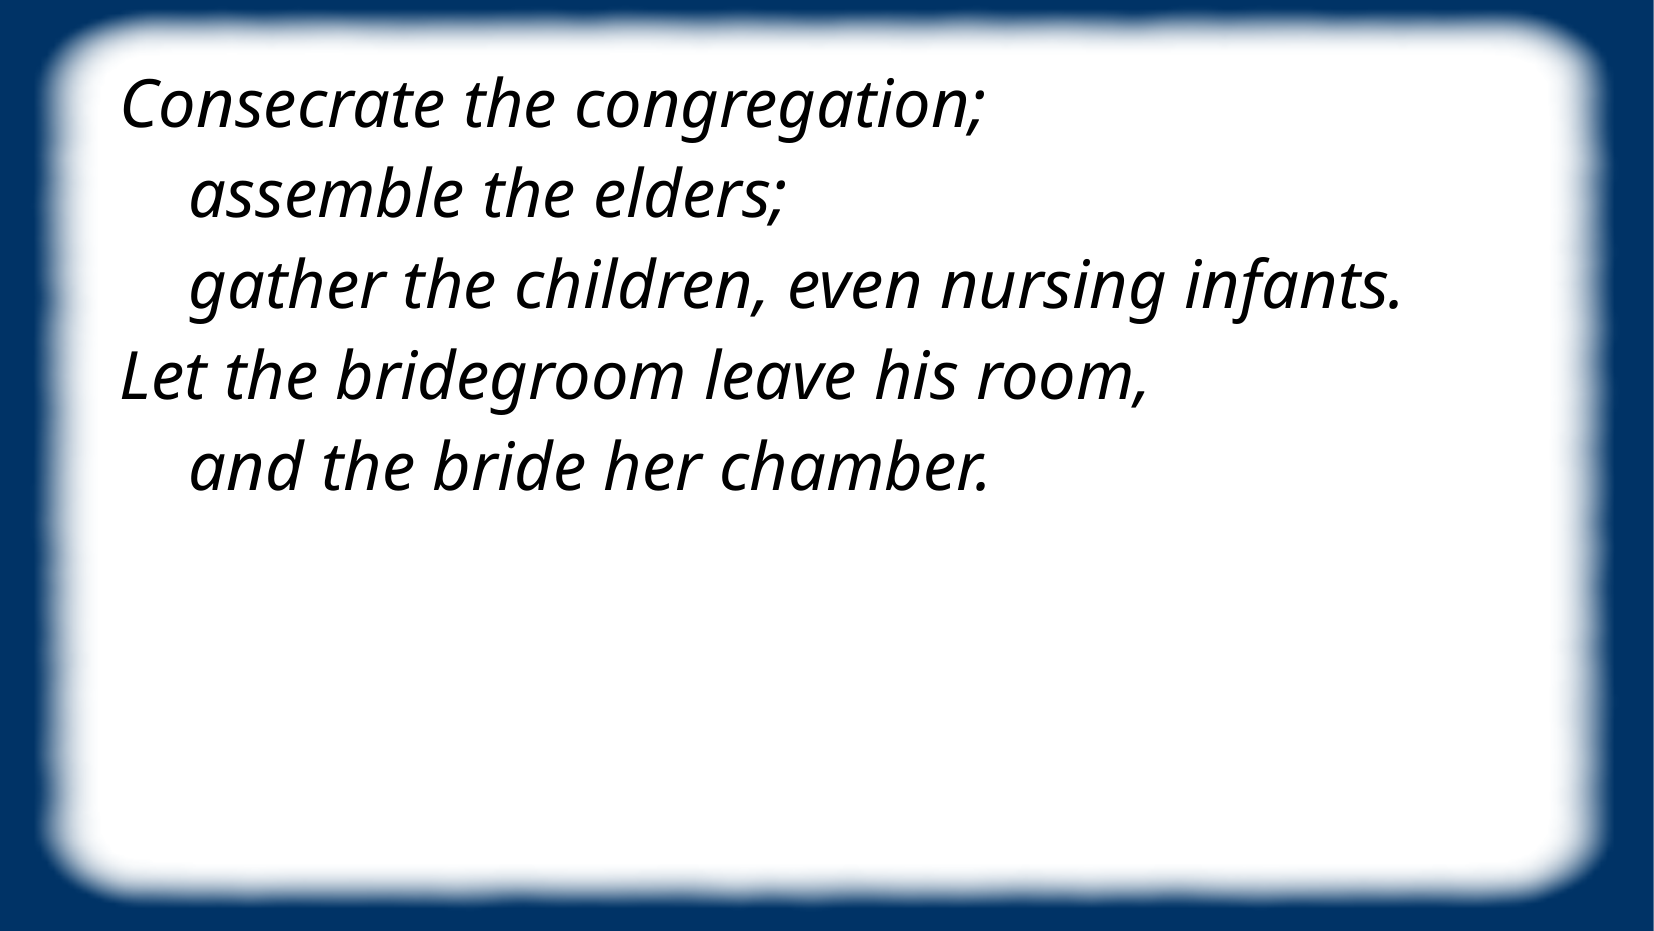

Consecrate the congregation;
 assemble the elders;
 gather the children, even nursing infants.
Let the bridegroom leave his room,
    and the bride her chamber.